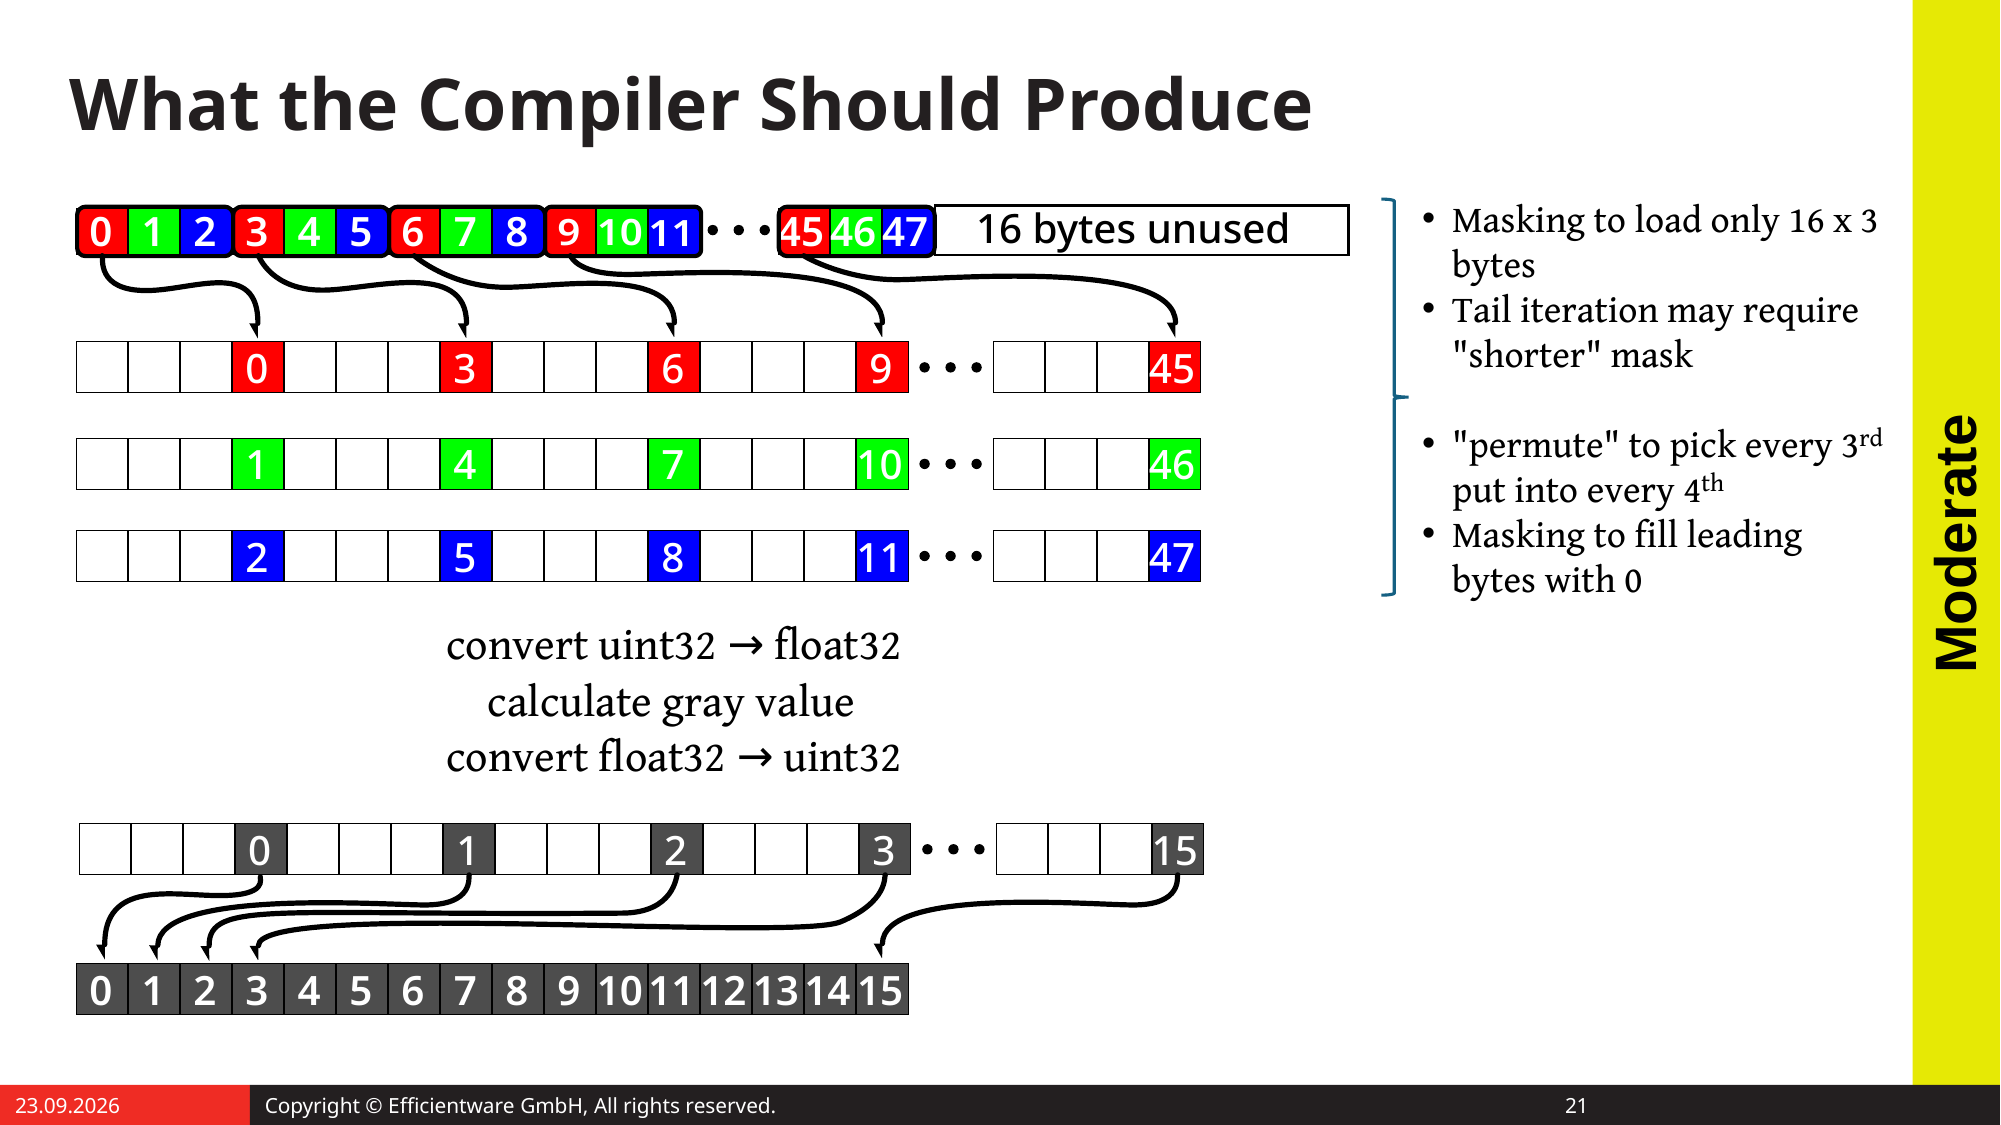

# What the Compiler Should Produce
Masking to load only 16 x 3
bytes
Tail iteration may require "shorter" mask
"permute" to pick every 3rd put into every 4th
Masking to fill leading bytes with 0
Moderate
Copyright © Efficientware GmbH, All rights reserved.